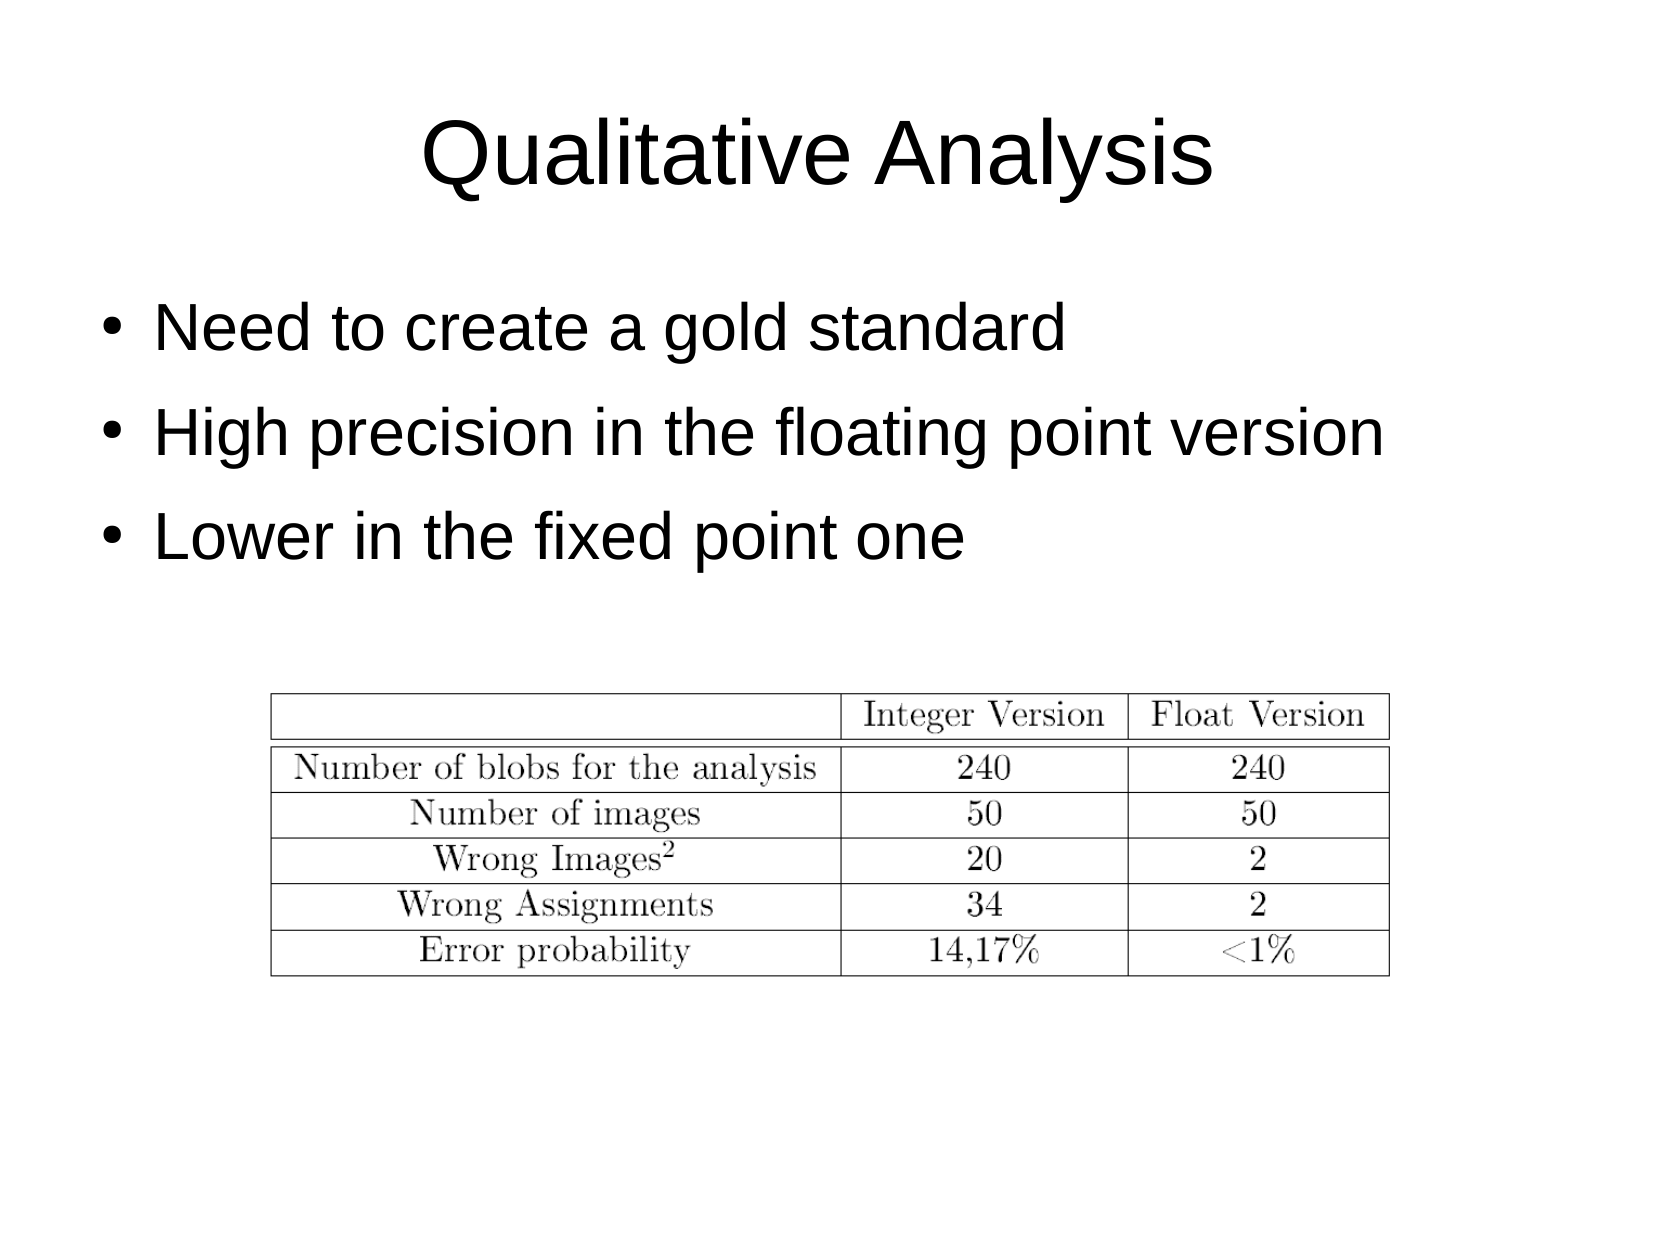

# Qualitative Analysis
Need to create a gold standard
High precision in the floating point version
Lower in the fixed point one